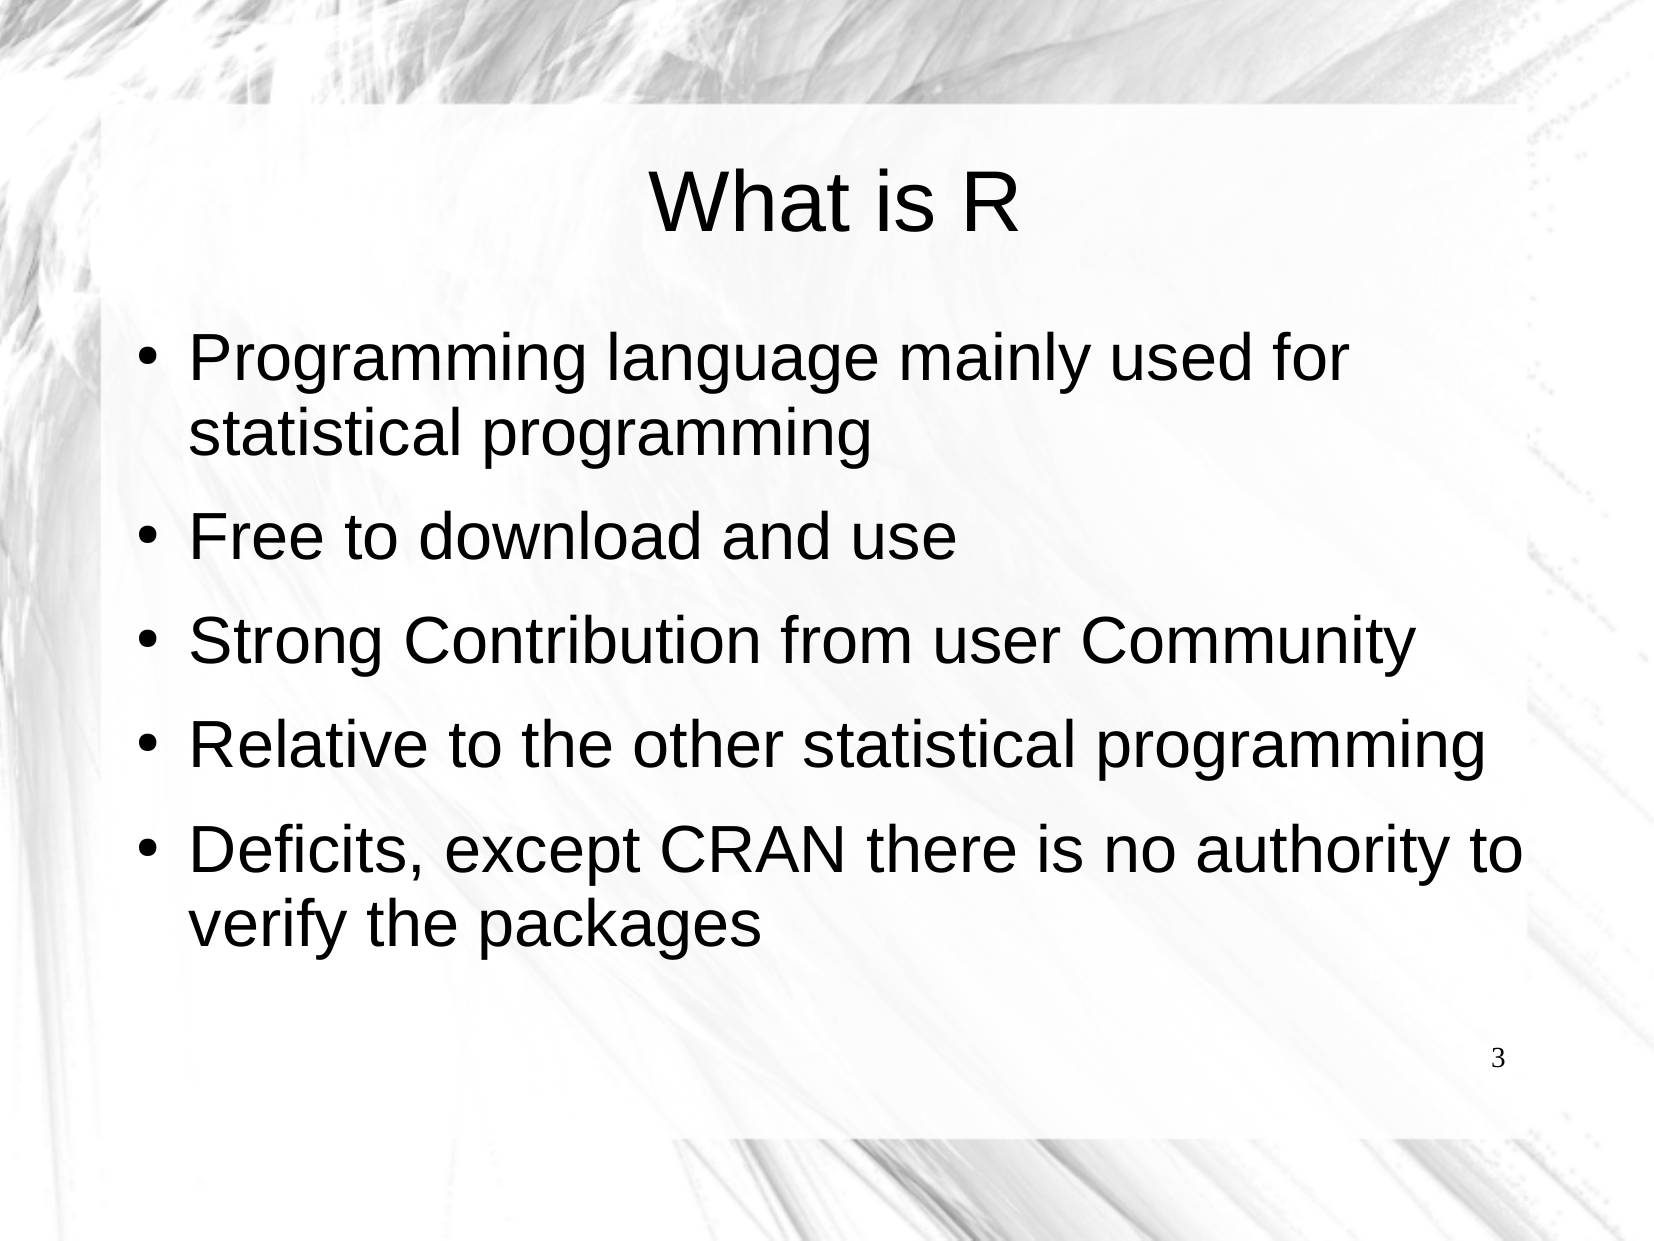

# What is R
Programming language mainly used for statistical programming
Free to download and use
Strong Contribution from user Community
Relative to the other statistical programming
Deficits, except CRAN there is no authority to verify the packages
3